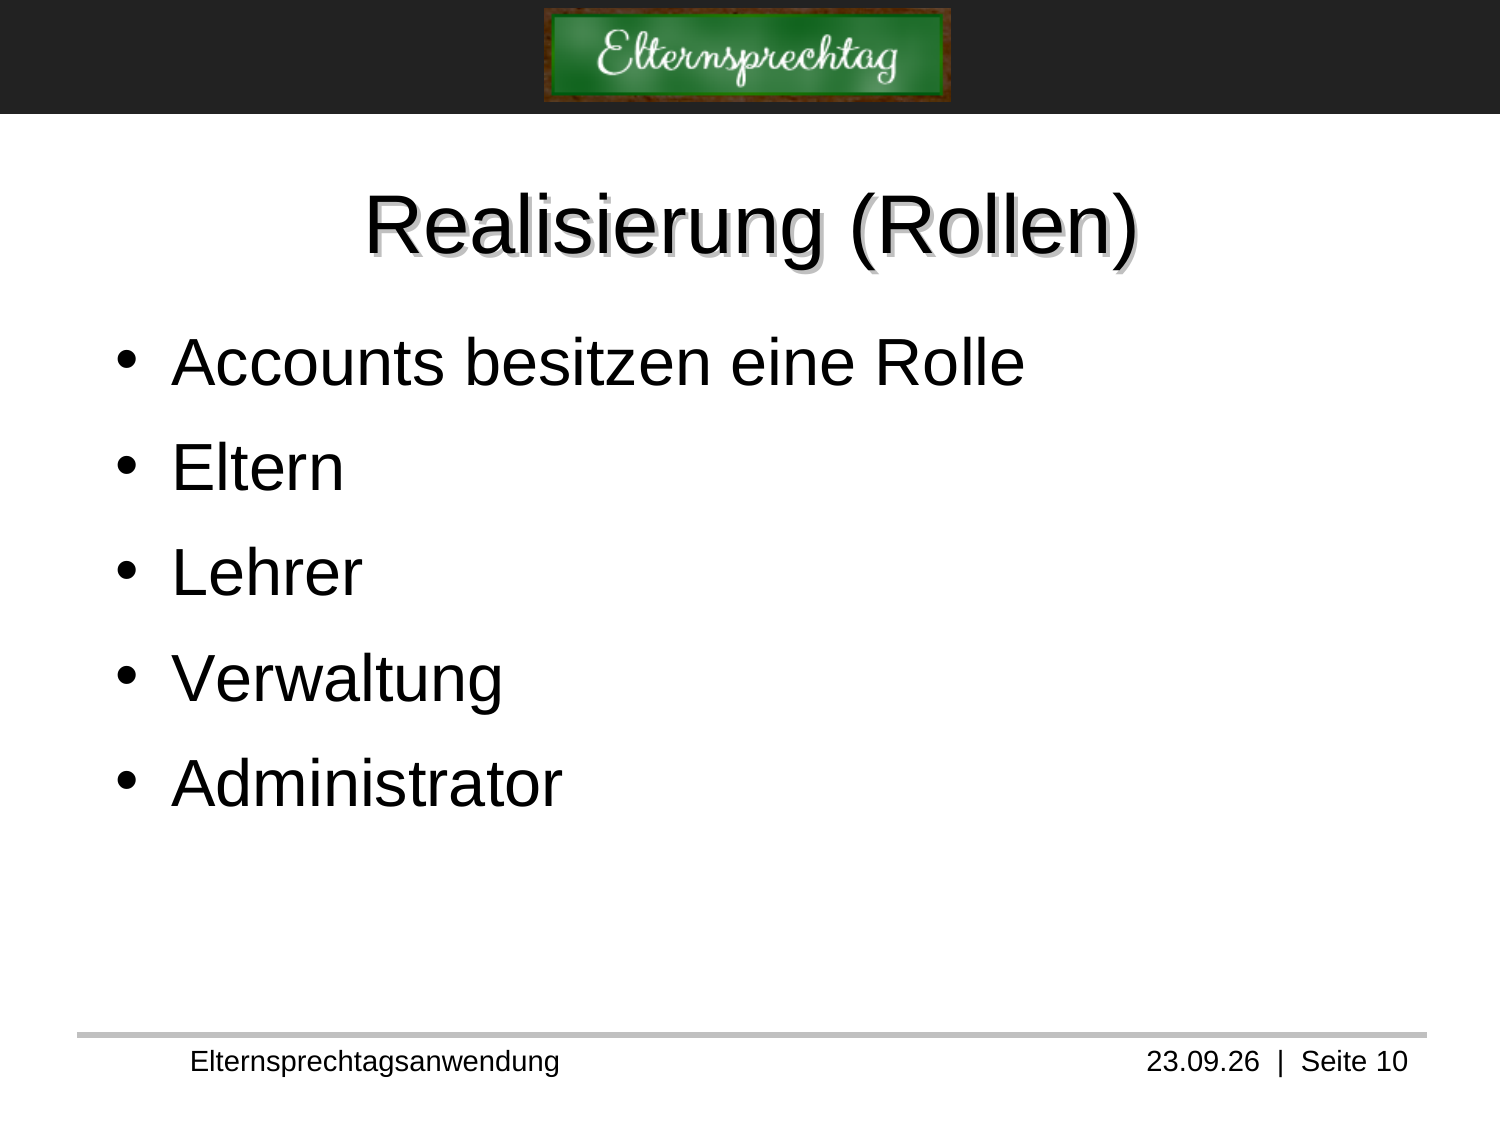

# Realisierung (Rollen)
Accounts besitzen eine Rolle
Eltern
Lehrer
Verwaltung
Administrator